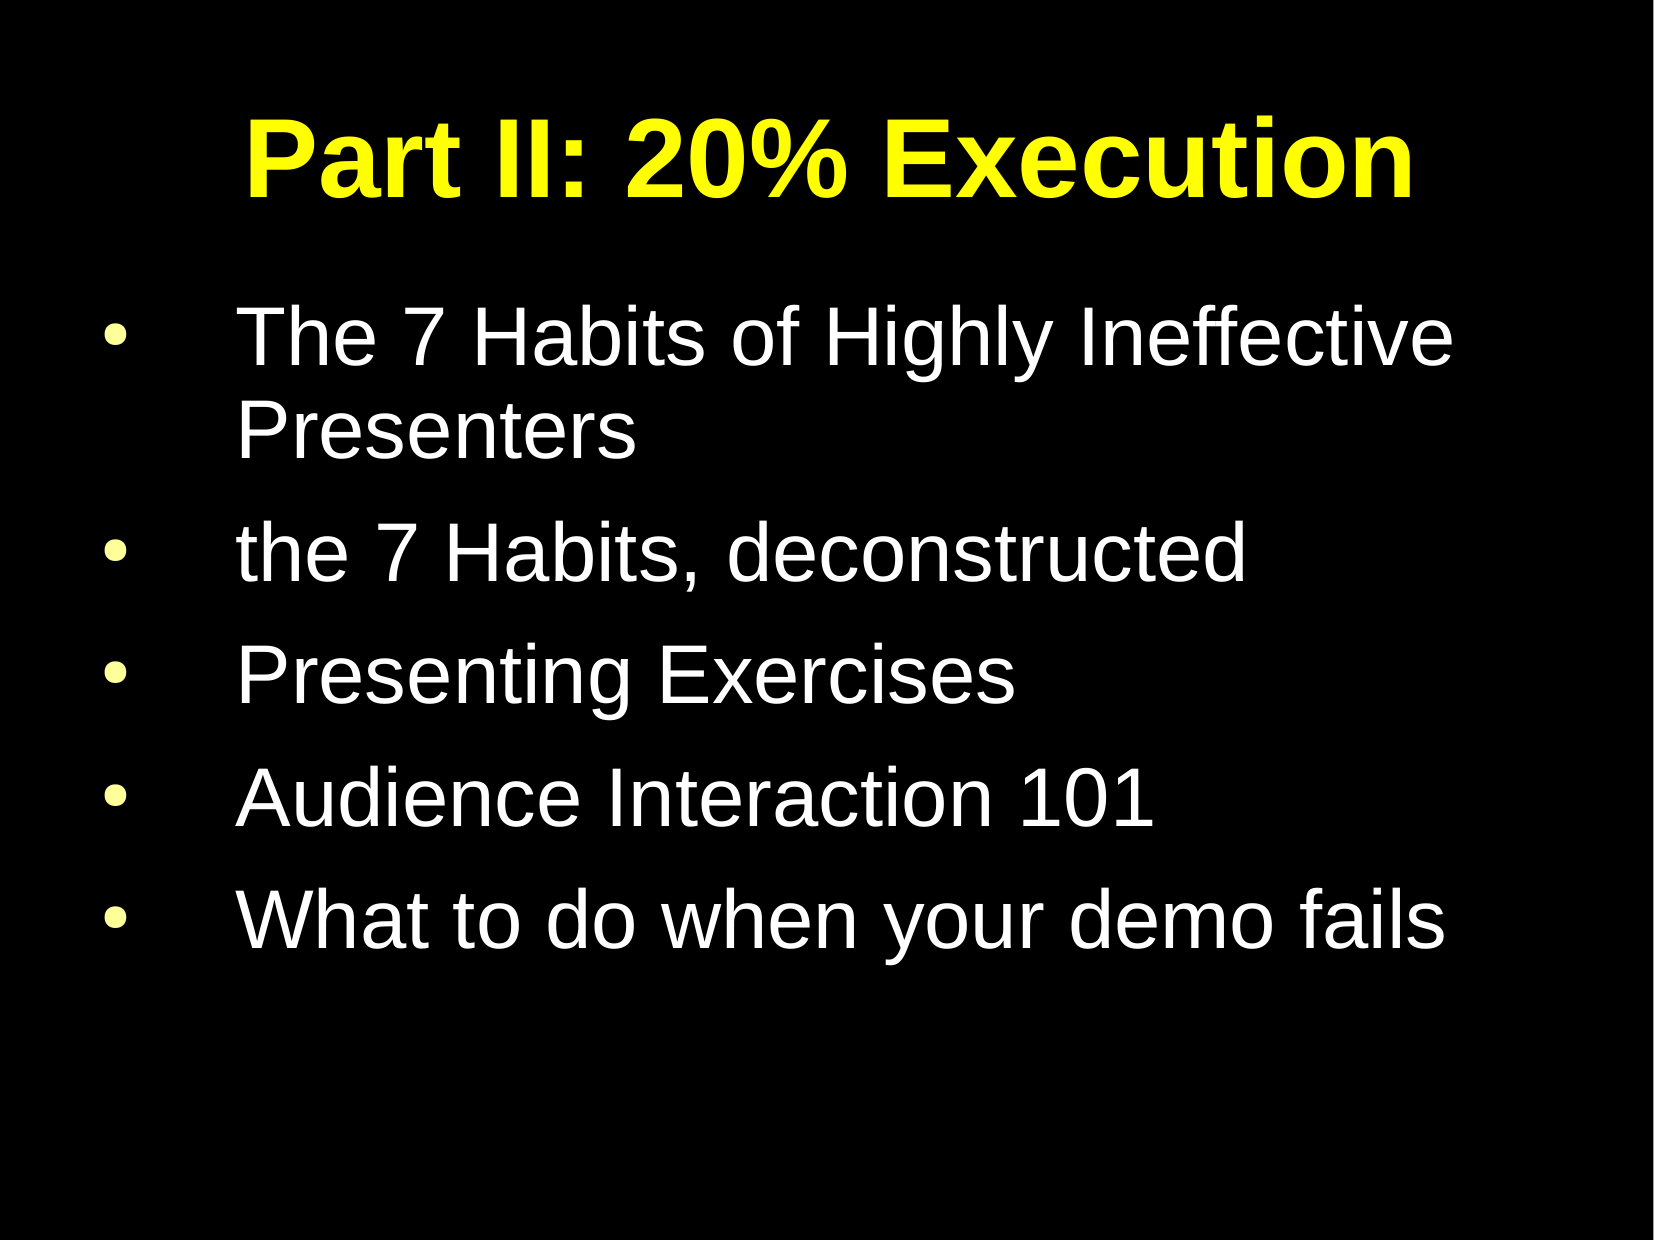

# Part II: 20% Execution
The 7 Habits of Highly Ineffective Presenters
the 7 Habits, deconstructed
Presenting Exercises
Audience Interaction 101
What to do when your demo fails